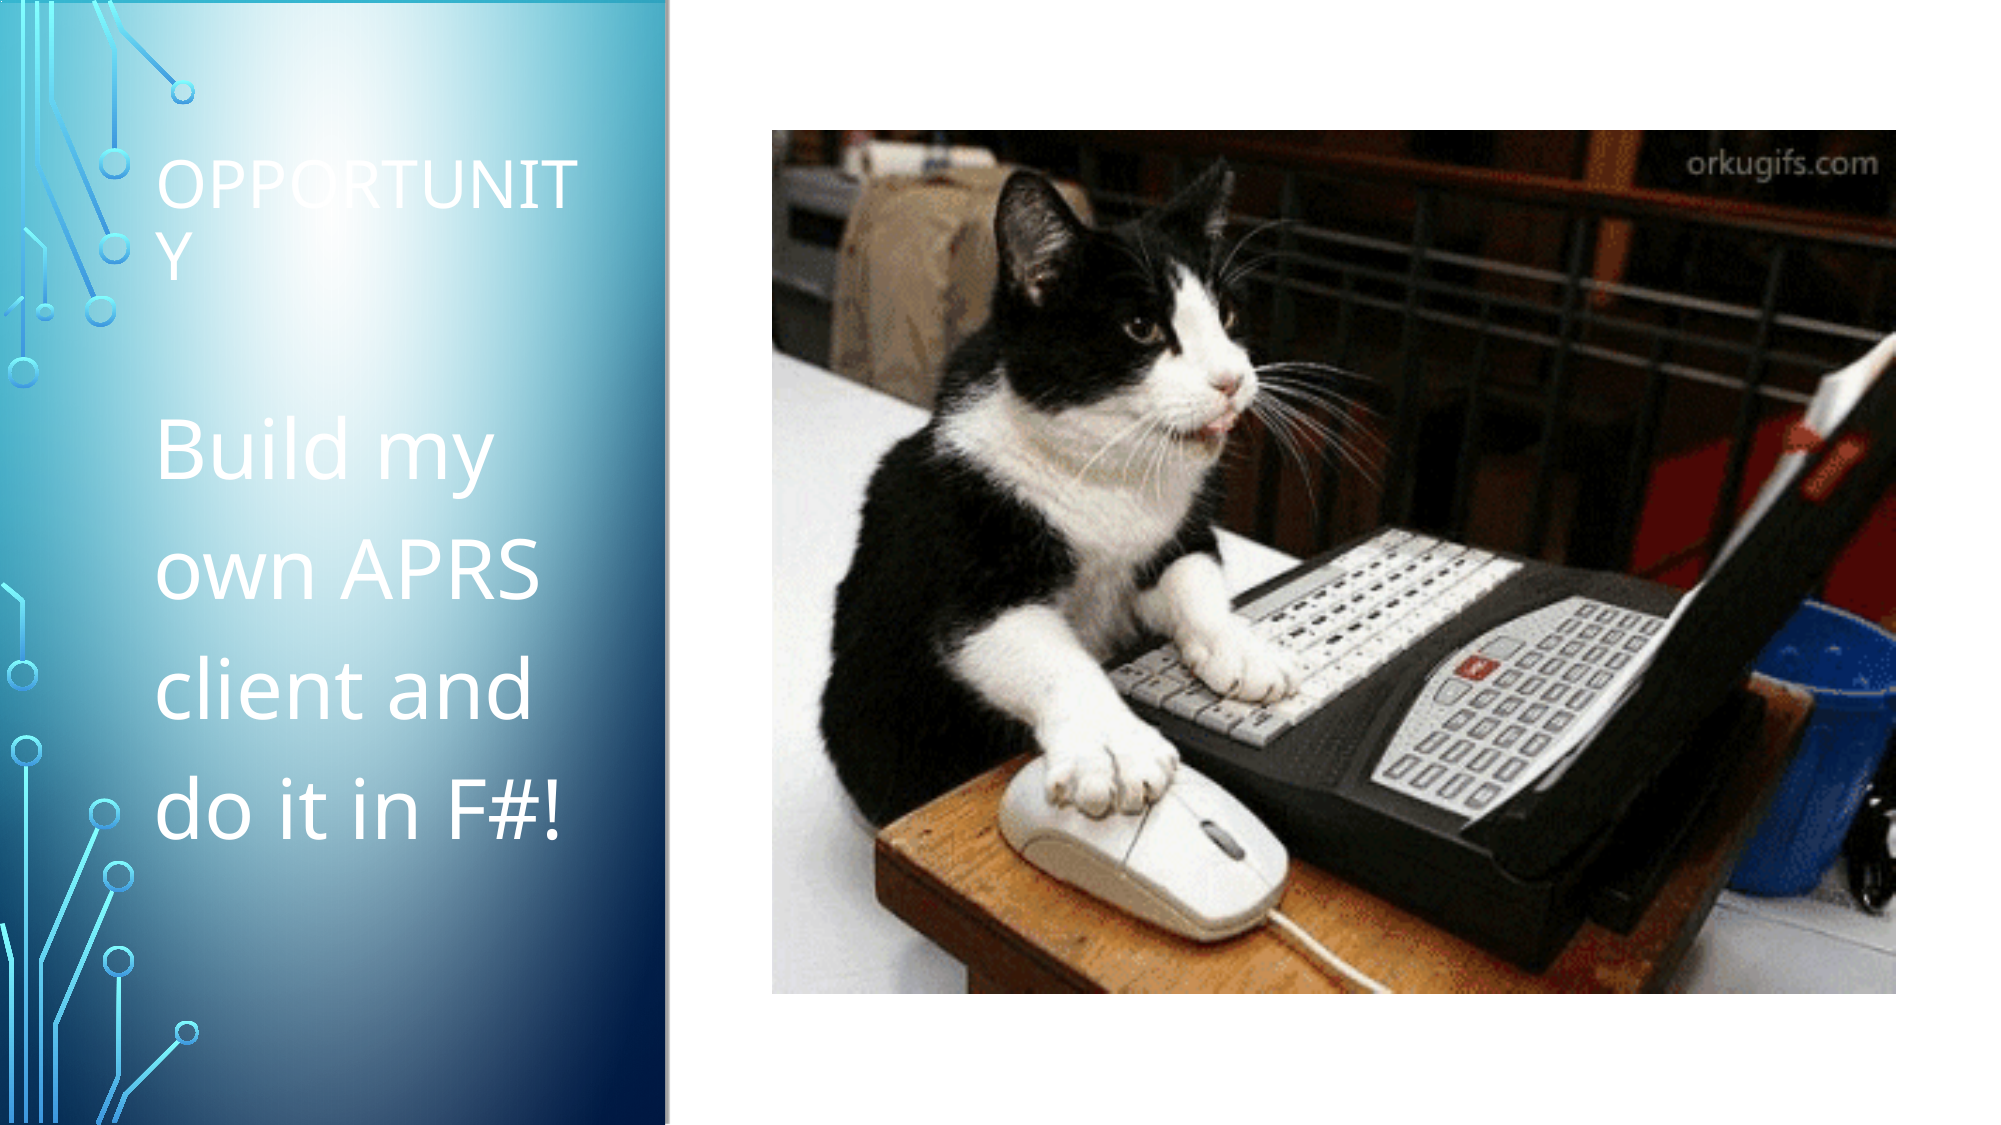

# opportunity
Build my own APRS client and do it in F#!